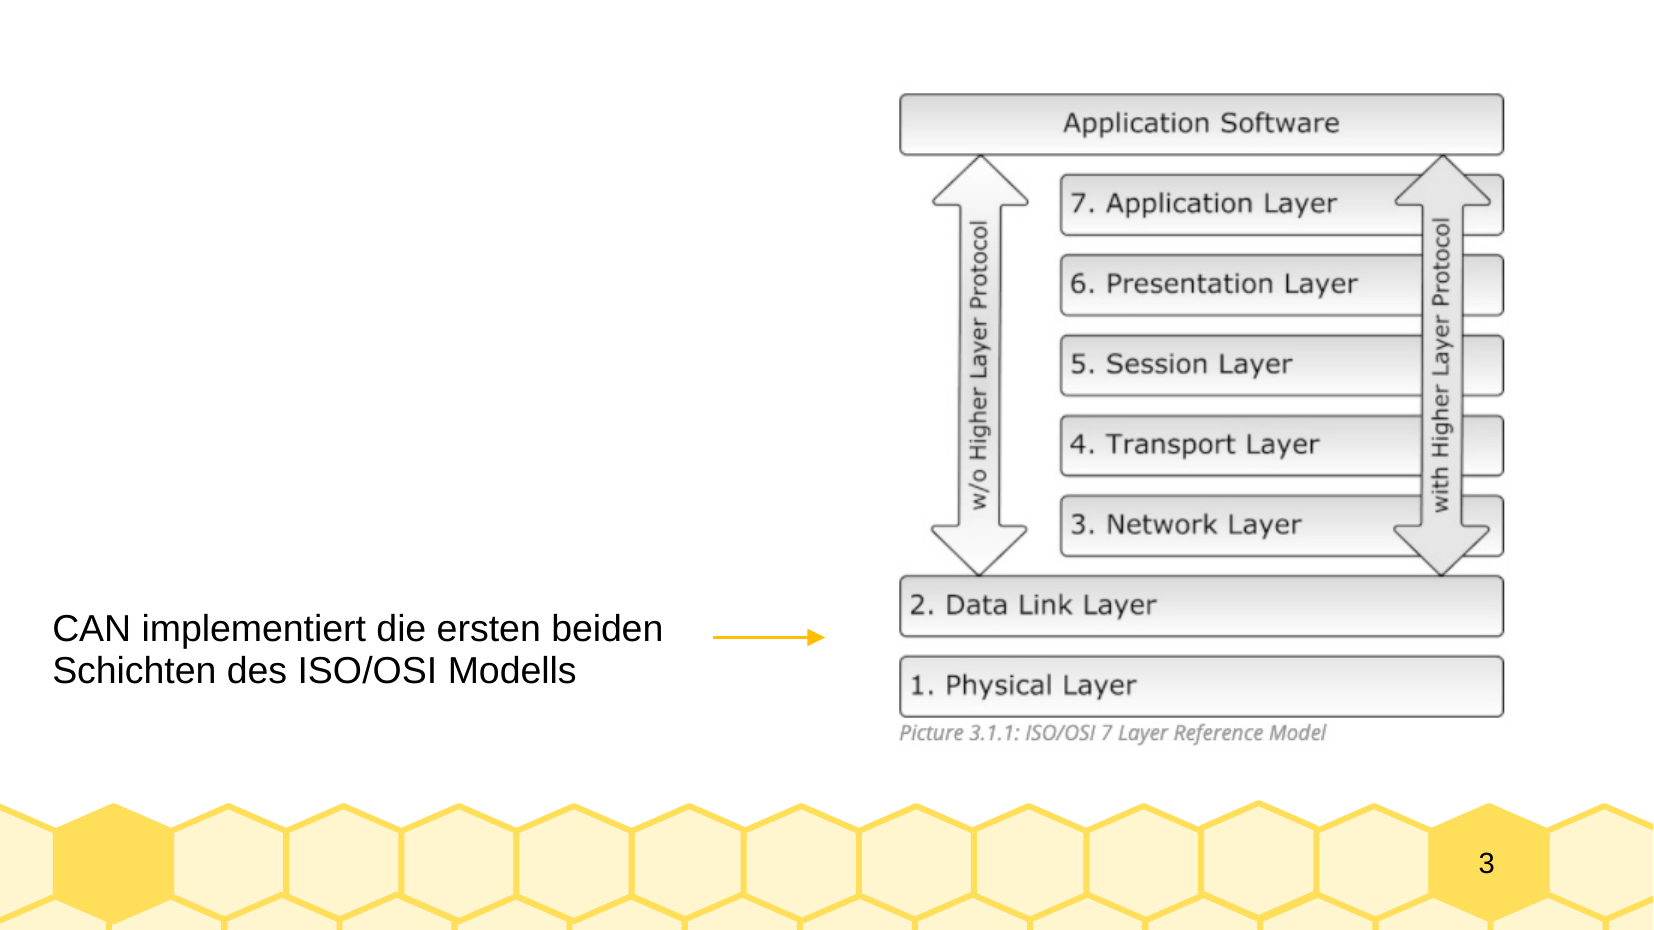

CAN implementiert die ersten beiden Schichten des ISO/OSI Modells